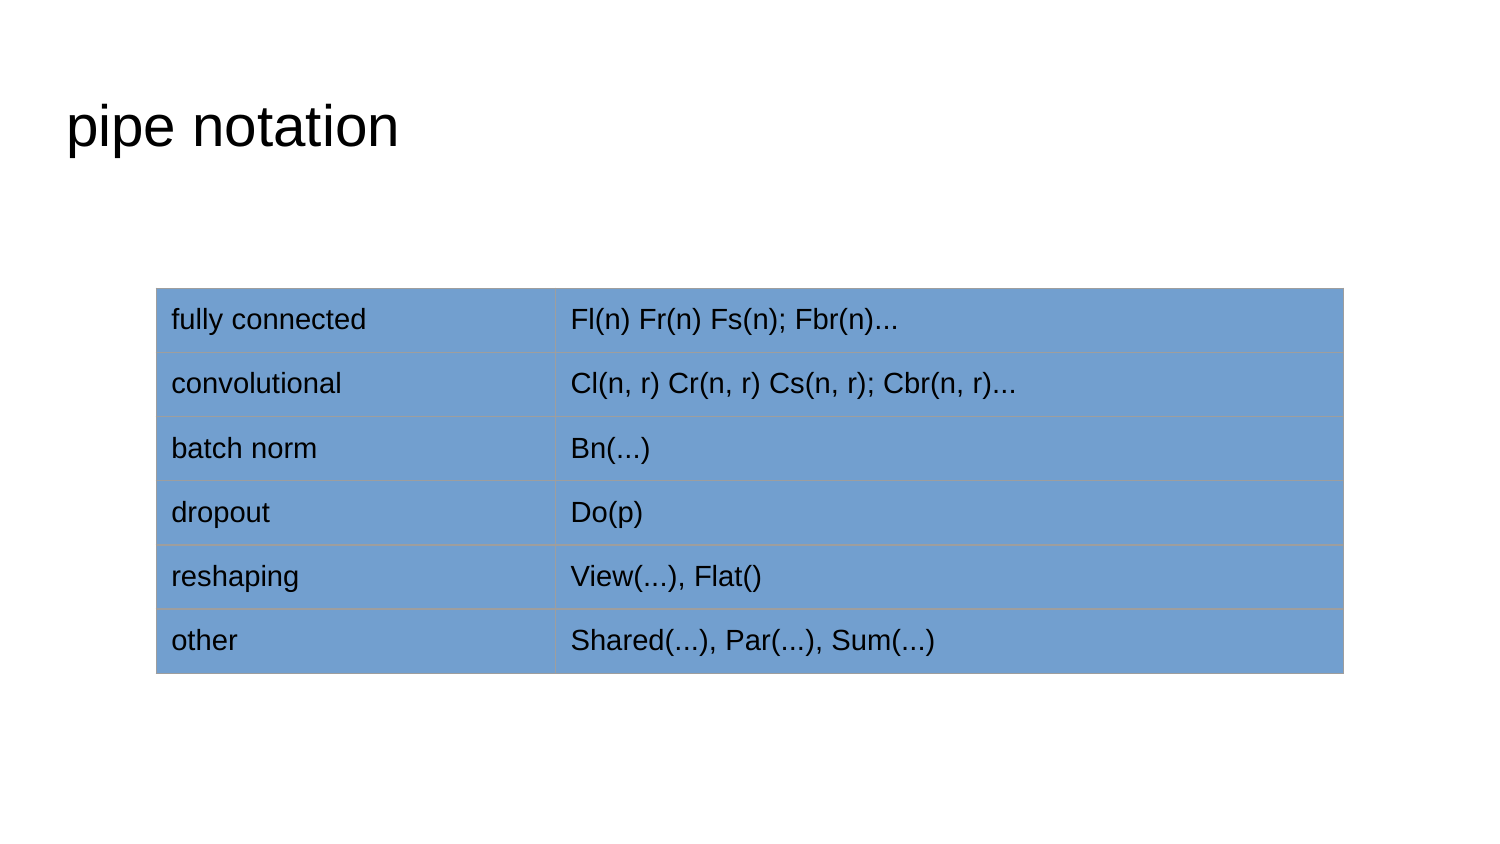

# pipe notation
| fully connected | Fl(n) Fr(n) Fs(n); Fbr(n)... |
| --- | --- |
| convolutional | Cl(n, r) Cr(n, r) Cs(n, r); Cbr(n, r)... |
| batch norm | Bn(...) |
| dropout | Do(p) |
| reshaping | View(...), Flat() |
| other | Shared(...), Par(...), Sum(...) |